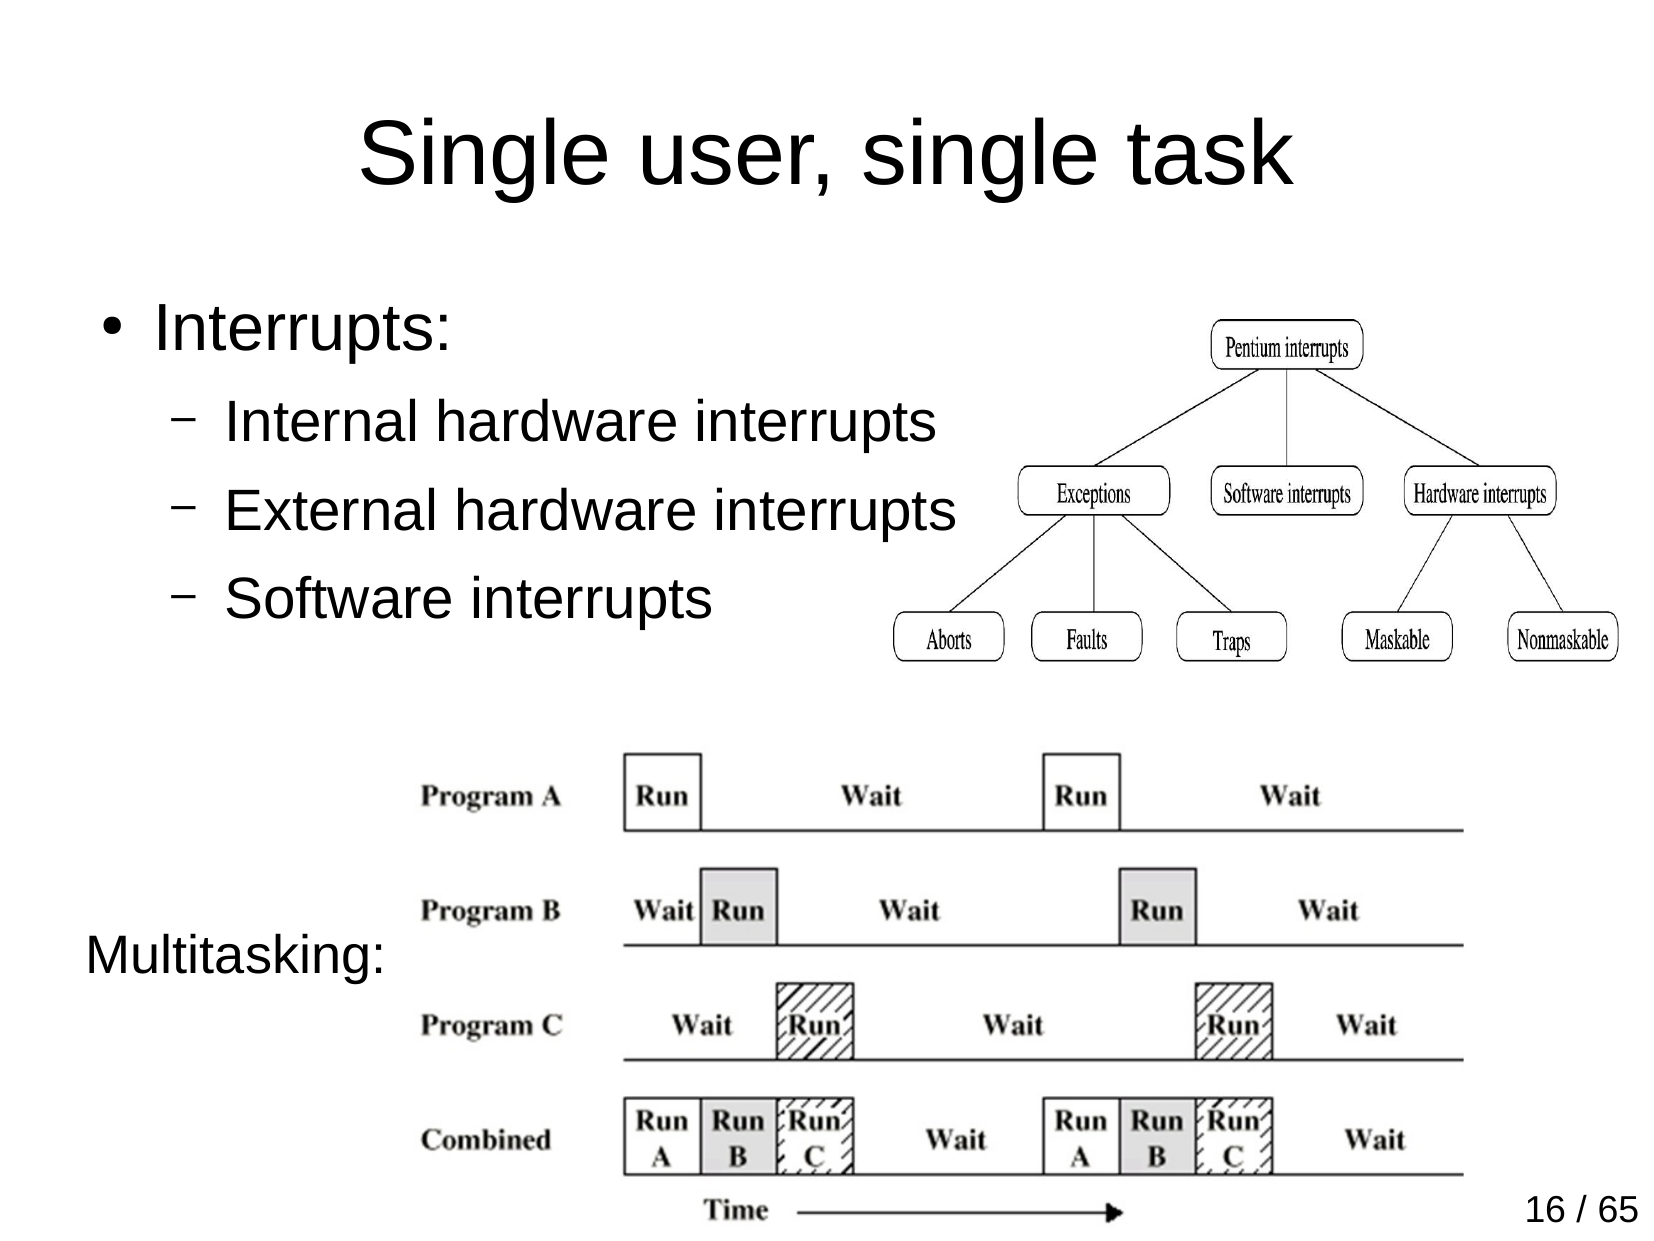

# Single user, single task
Interrupts:
Internal hardware interrupts
External hardware interrupts
Software interrupts
Multitasking: